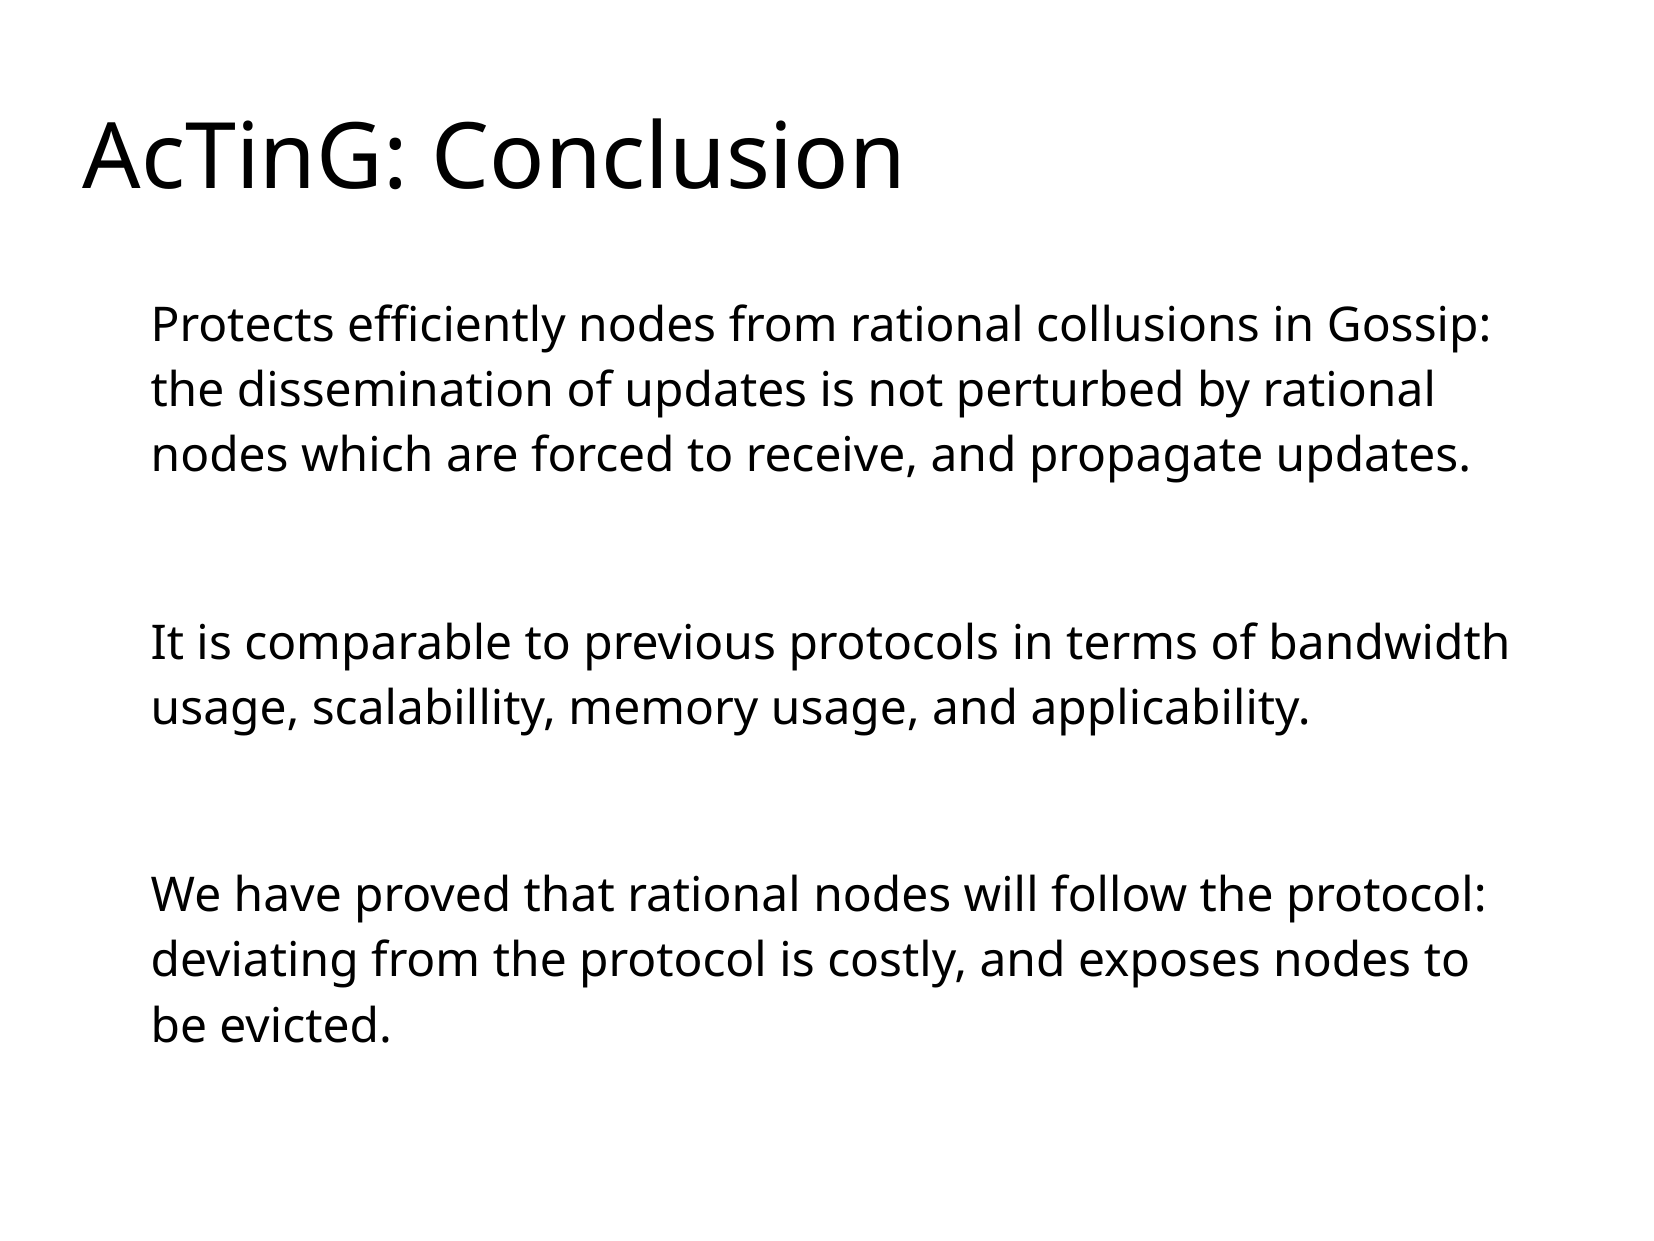

# AcTinG: Conclusion
Protects efficiently nodes from rational collusions in Gossip: the dissemination of updates is not perturbed by rational nodes which are forced to receive, and propagate updates.
It is comparable to previous protocols in terms of bandwidth usage, scalabillity, memory usage, and applicability.
We have proved that rational nodes will follow the protocol: deviating from the protocol is costly, and exposes nodes to be evicted.